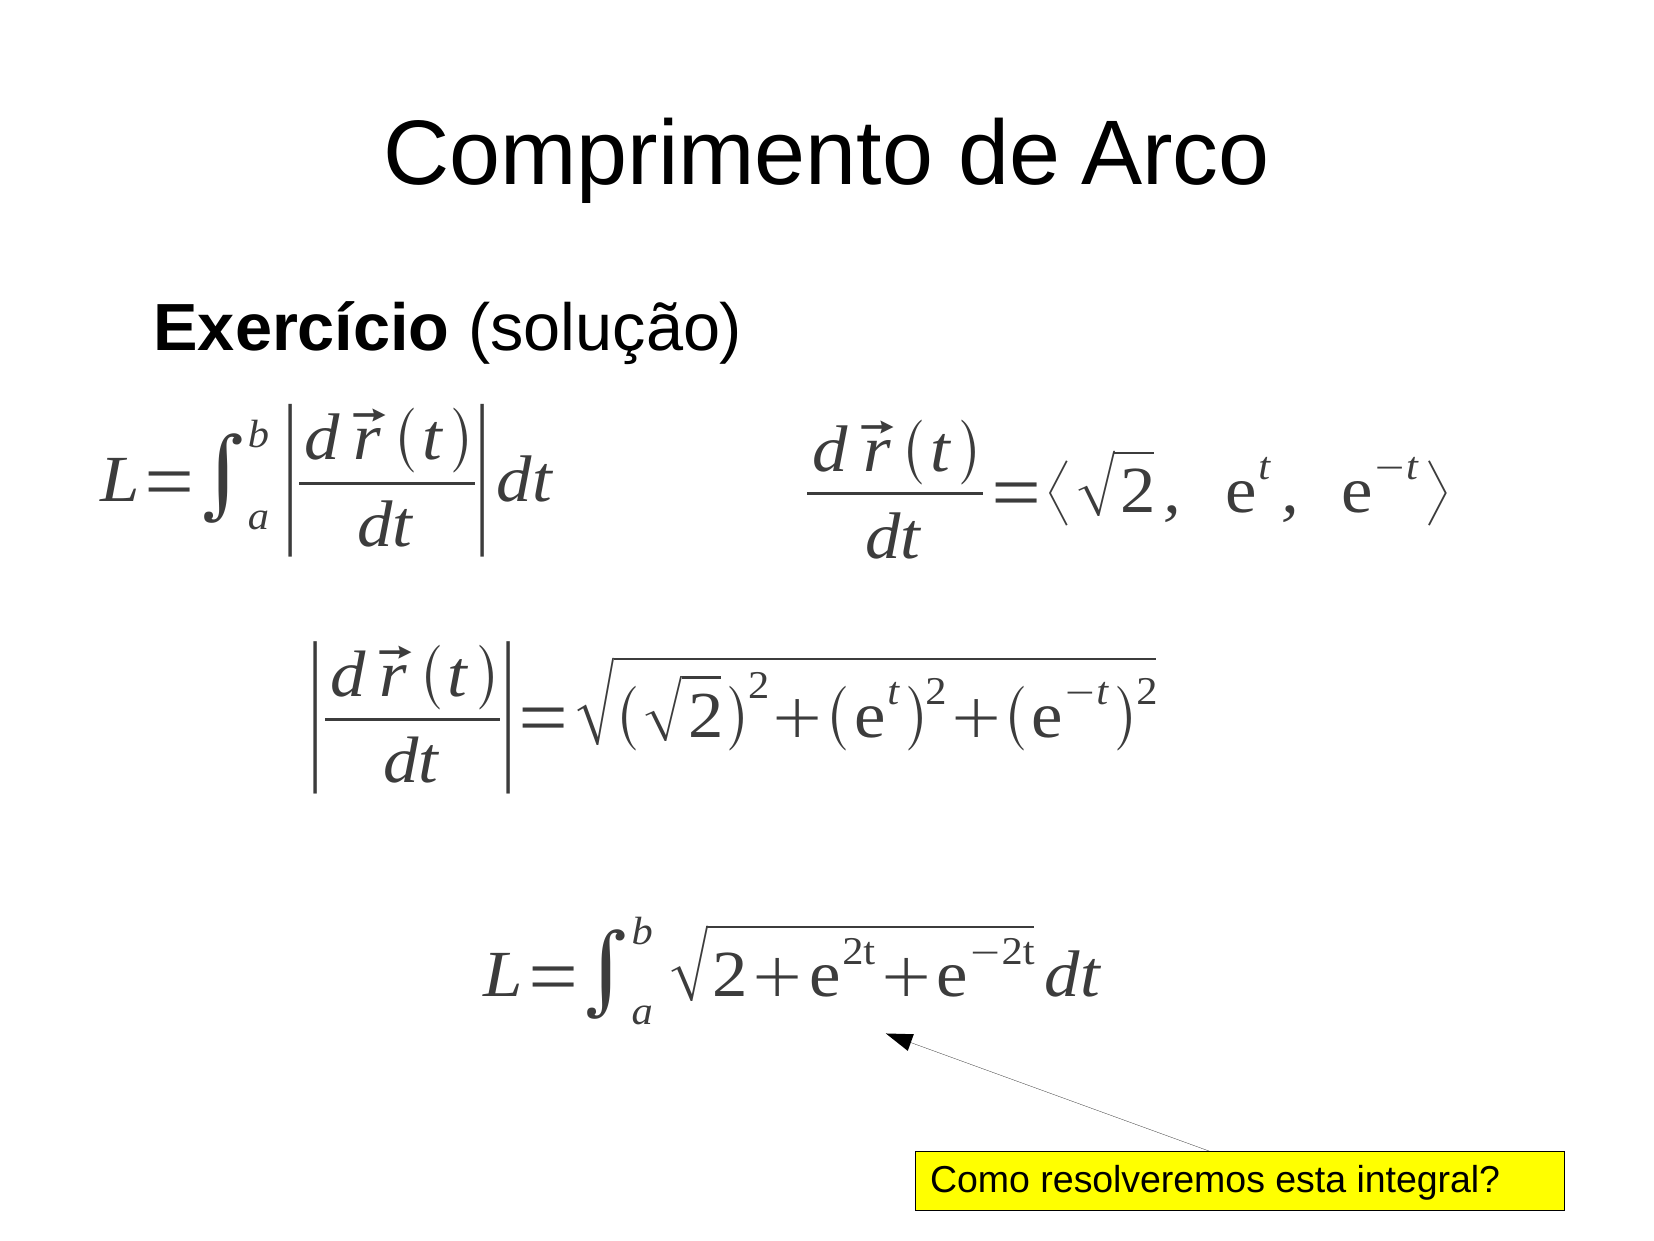

# Comprimento de Arco
Exercício (solução)
Como resolveremos esta integral?